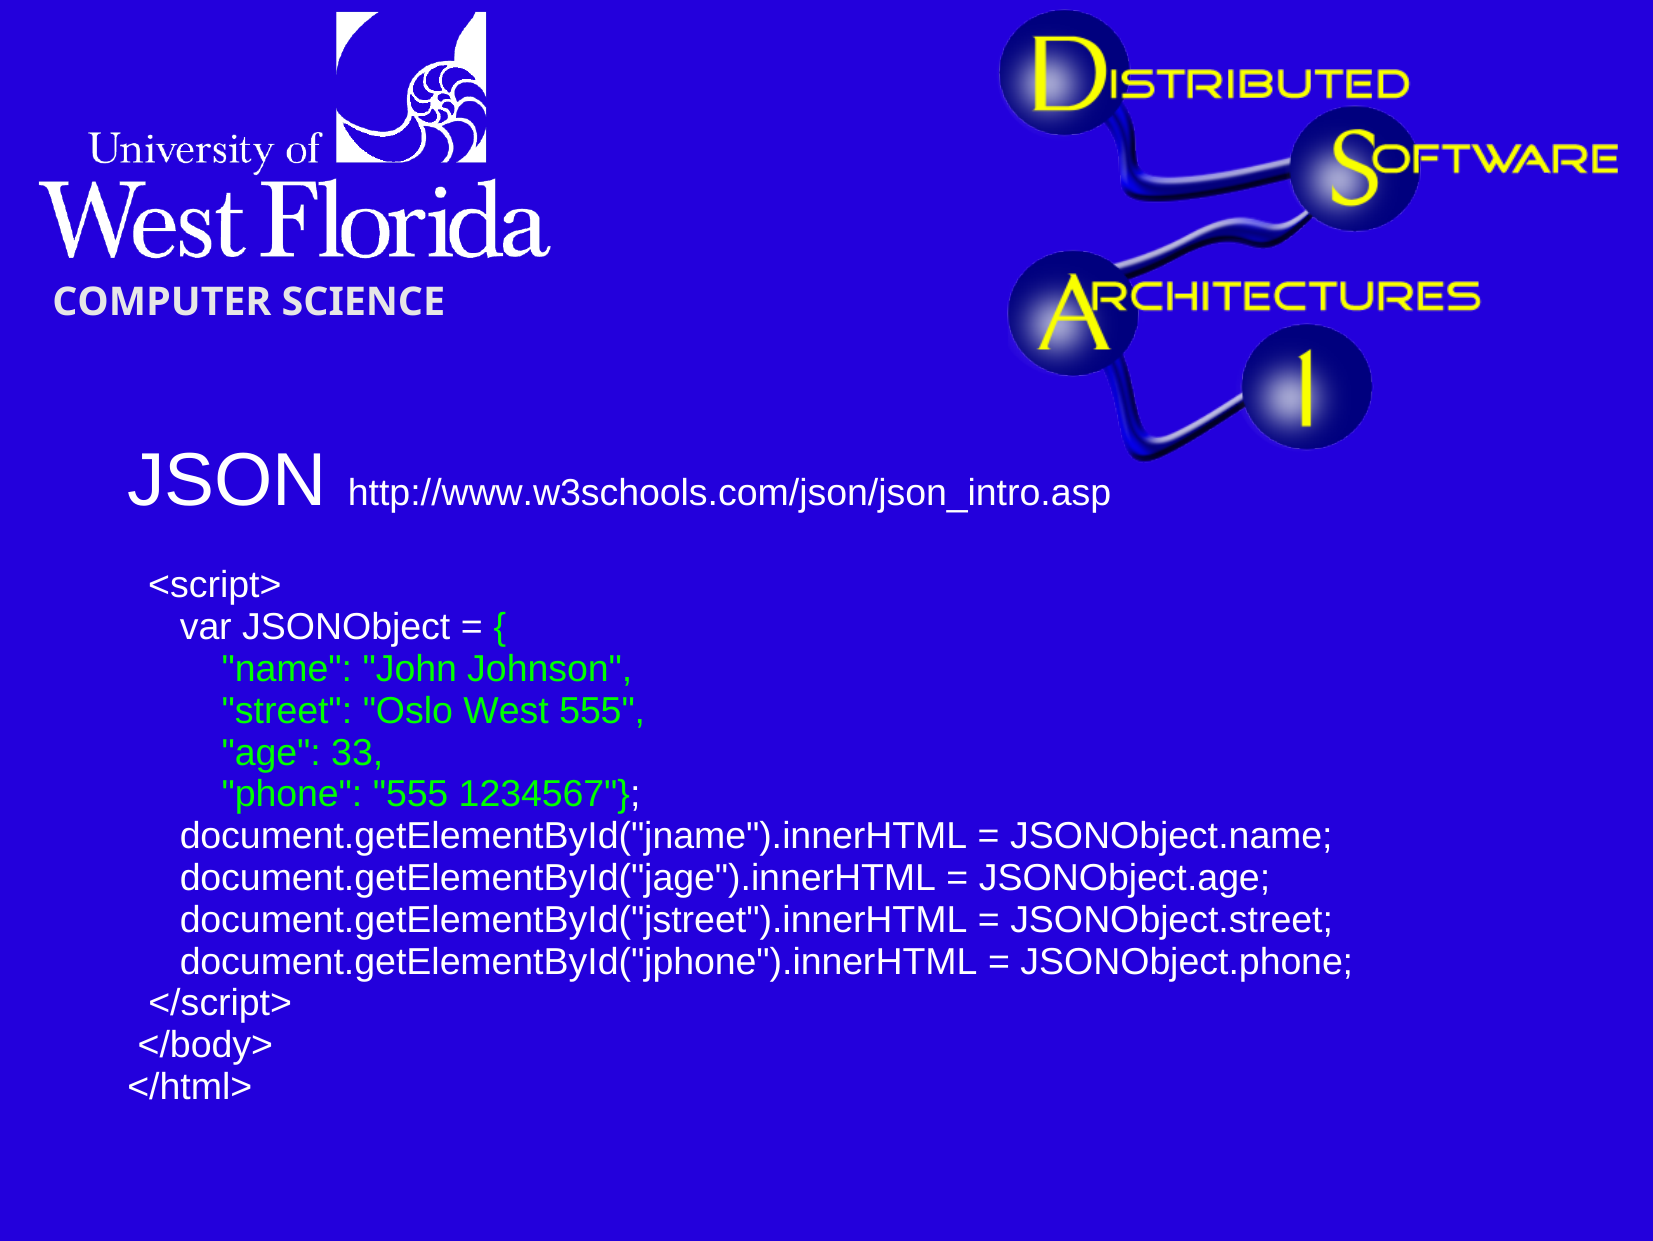

COMPUTER SCIENCE
JSON http://www.w3schools.com/json/json_intro.asp
 <script>
 var JSONObject = {
 "name": "John Johnson",
 "street": "Oslo West 555",
 "age": 33,
 "phone": "555 1234567"};
 document.getElementById("jname").innerHTML = JSONObject.name;
 document.getElementById("jage").innerHTML = JSONObject.age;
 document.getElementById("jstreet").innerHTML = JSONObject.street;
 document.getElementById("jphone").innerHTML = JSONObject.phone;
 </script>
 </body>
</html>